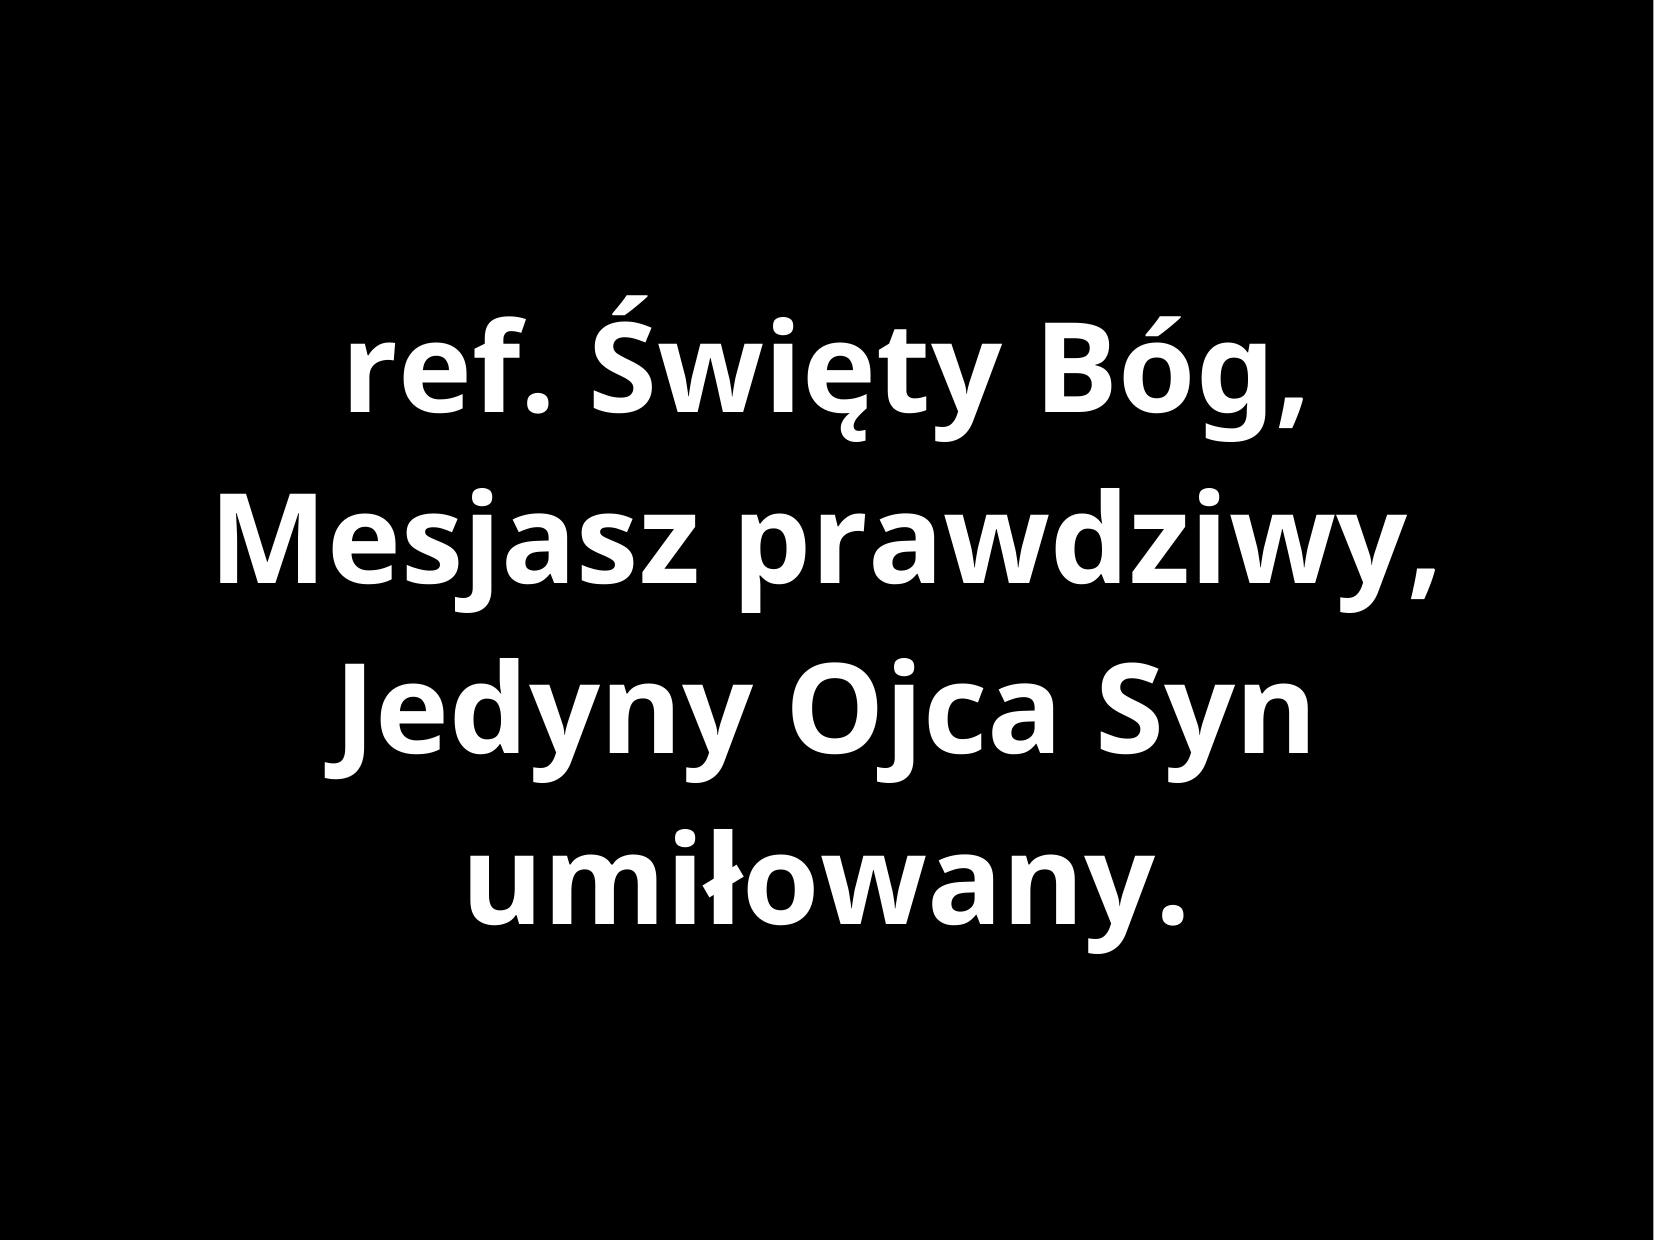

# ref. Święty Bóg,
Mesjasz prawdziwy,
Jedyny Ojca Syn
umiłowany.